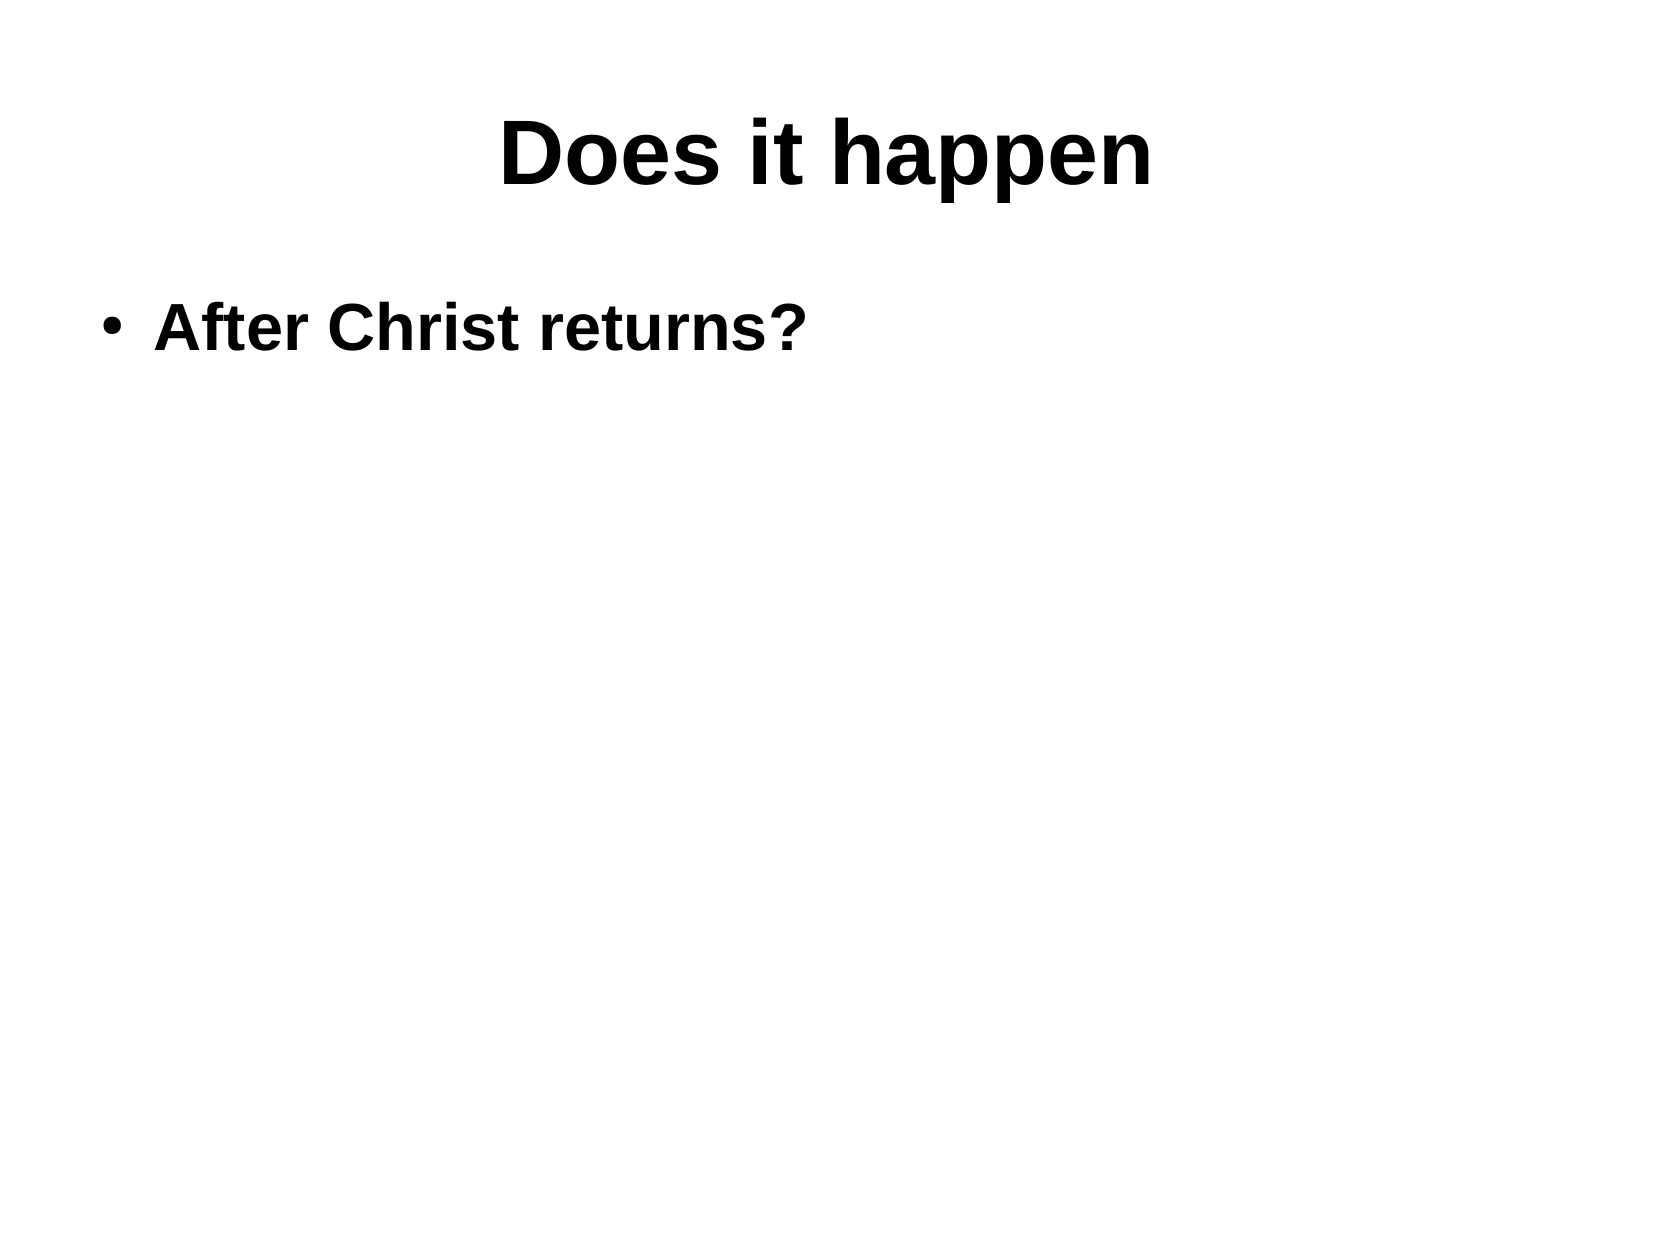

# Does it happen
After Christ returns?